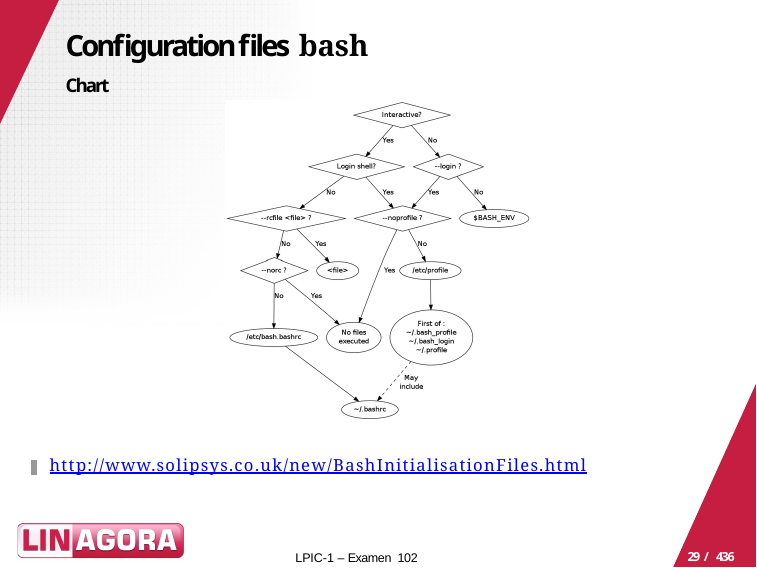

# Configuration files bash Chart
http://www.solipsys.co.uk/new/BashInitialisationFiles.html
LPIC-1 – Examen 102